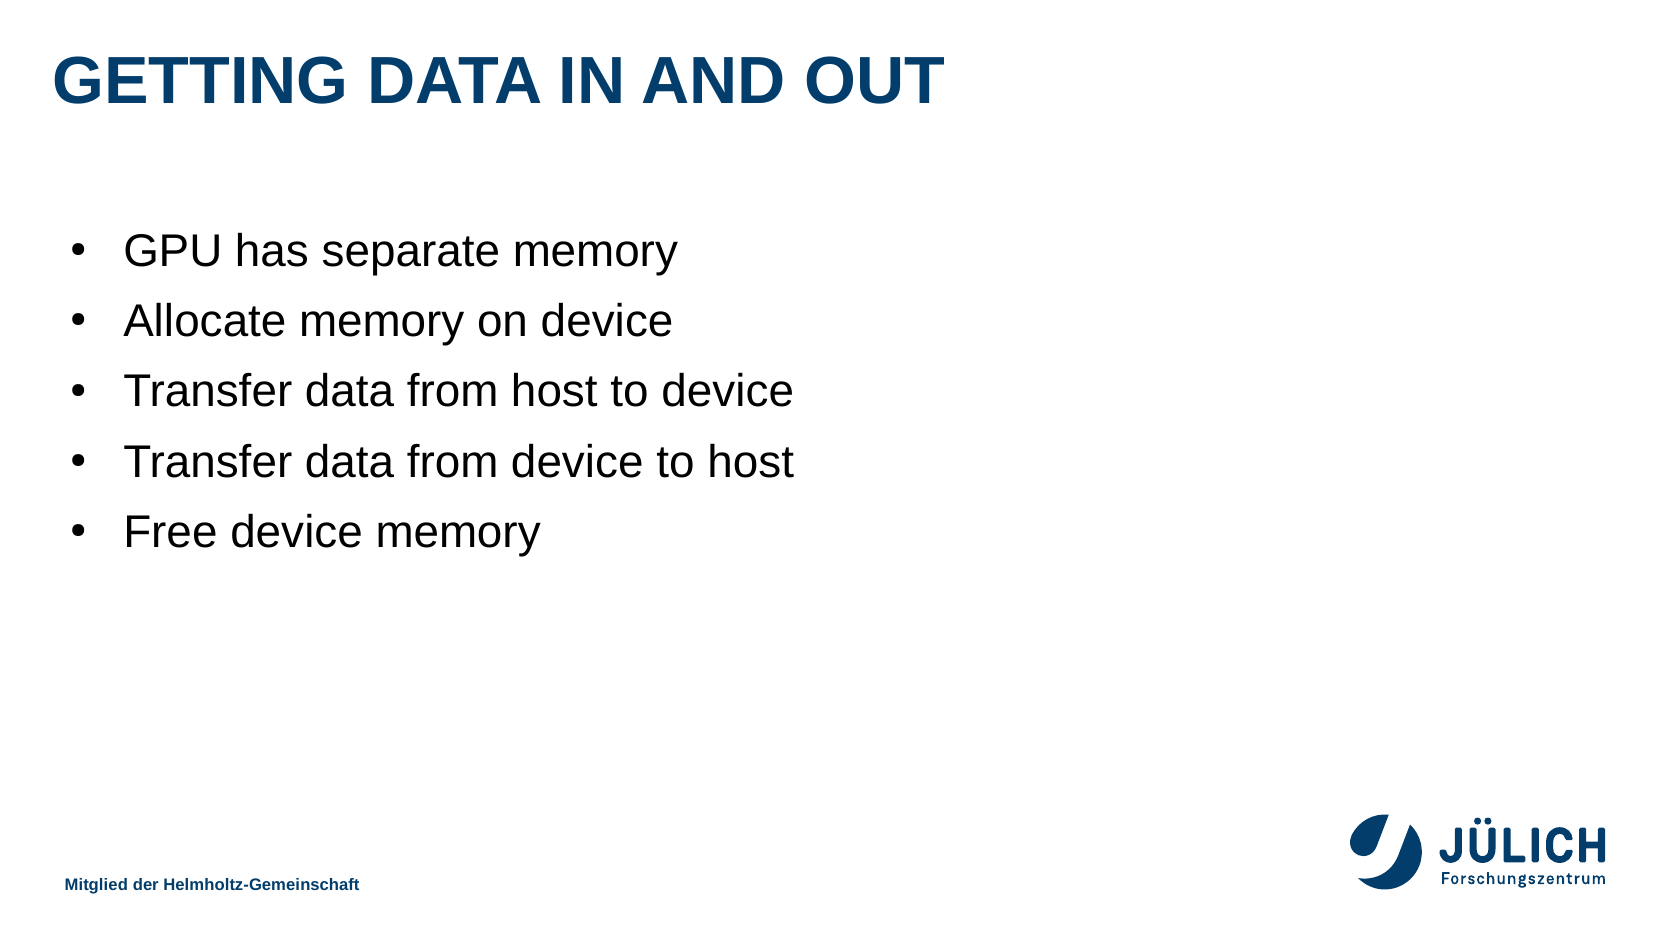

# Getting data in and out
GPU has separate memory
Allocate memory on device
Transfer data from host to device
Transfer data from device to host
Free device memory